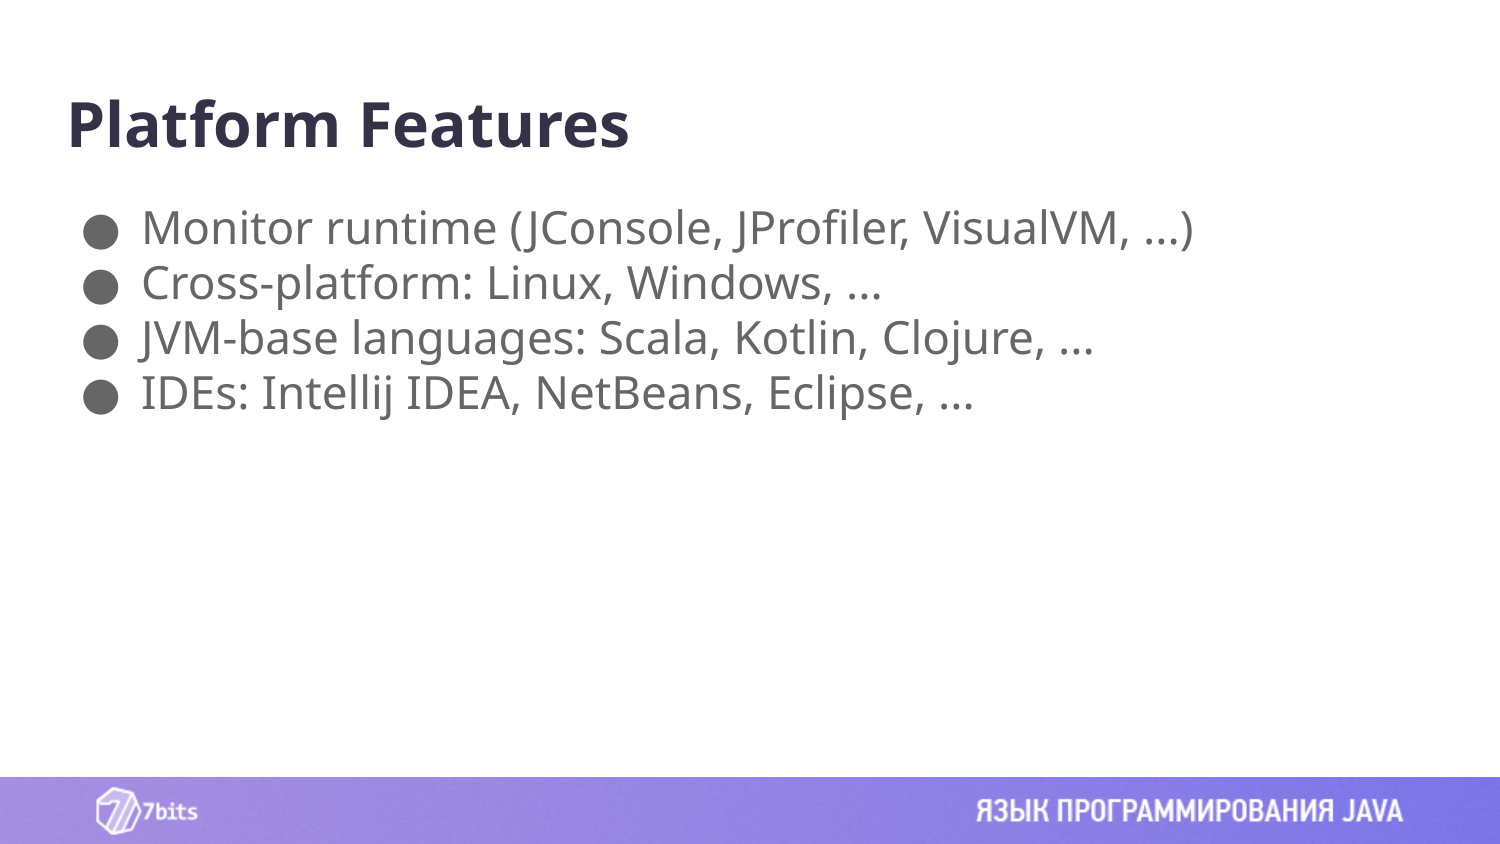

# Platform Features
Monitor runtime (JConsole, JProfiler, VisualVM, ...)
Cross-platform: Linux, Windows, ...
JVM-base languages: Scala, Kotlin, Clojure, ...
IDEs: Intellij IDEA, NetBeans, Eclipse, ...